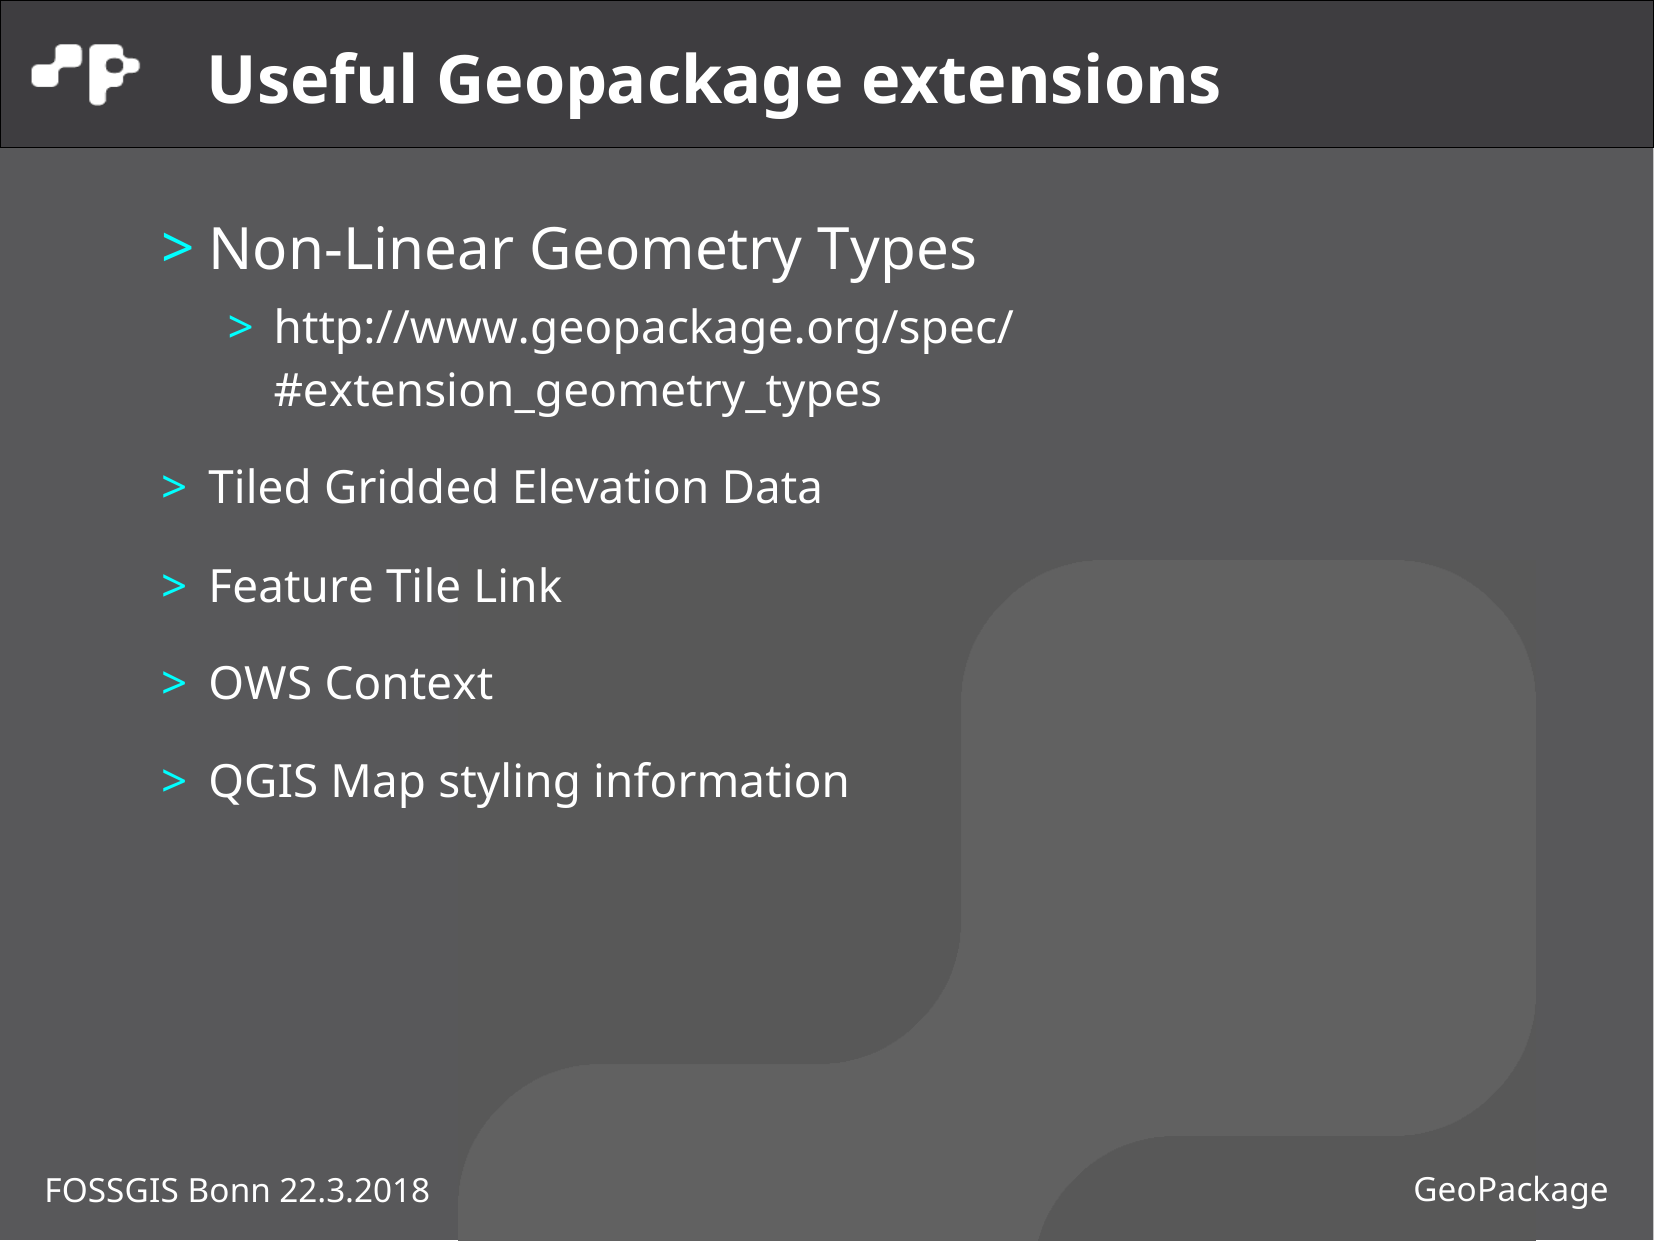

# Useful Geopackage extensions
Non-Linear Geometry Types
http://www.geopackage.org/spec/#extension_geometry_types
Tiled Gridded Elevation Data
Feature Tile Link
OWS Context
QGIS Map styling information